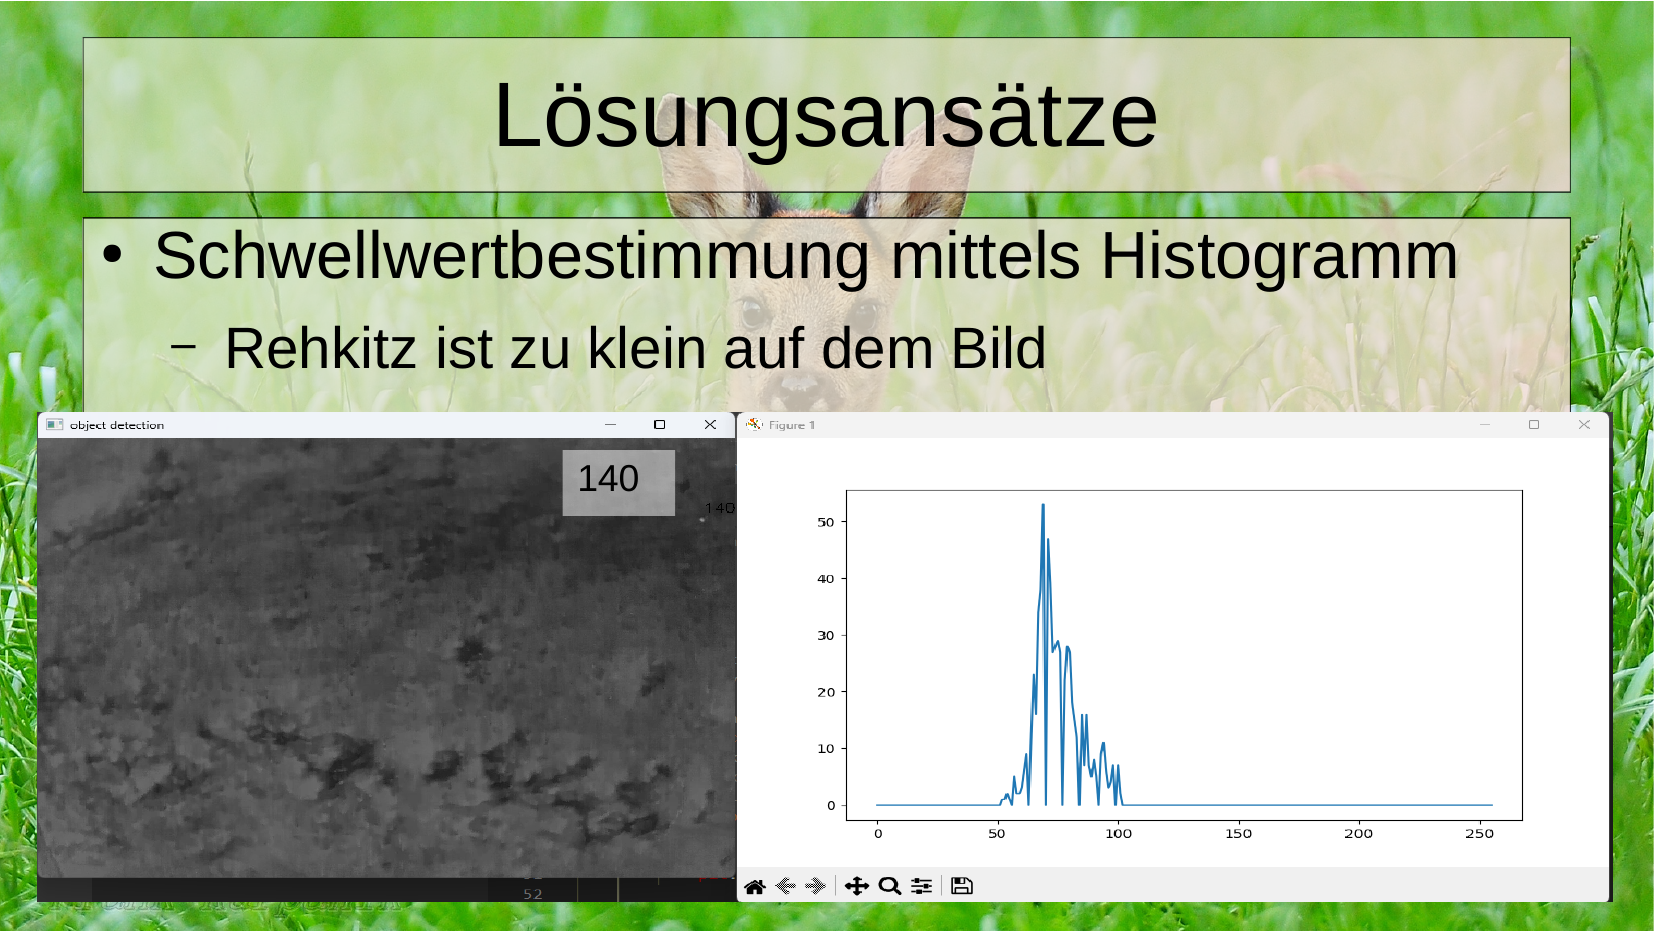

# Lösungsansätze
Schwellwertbestimmung mittels Histogramm
Rehkitz ist zu klein auf dem Bild
140